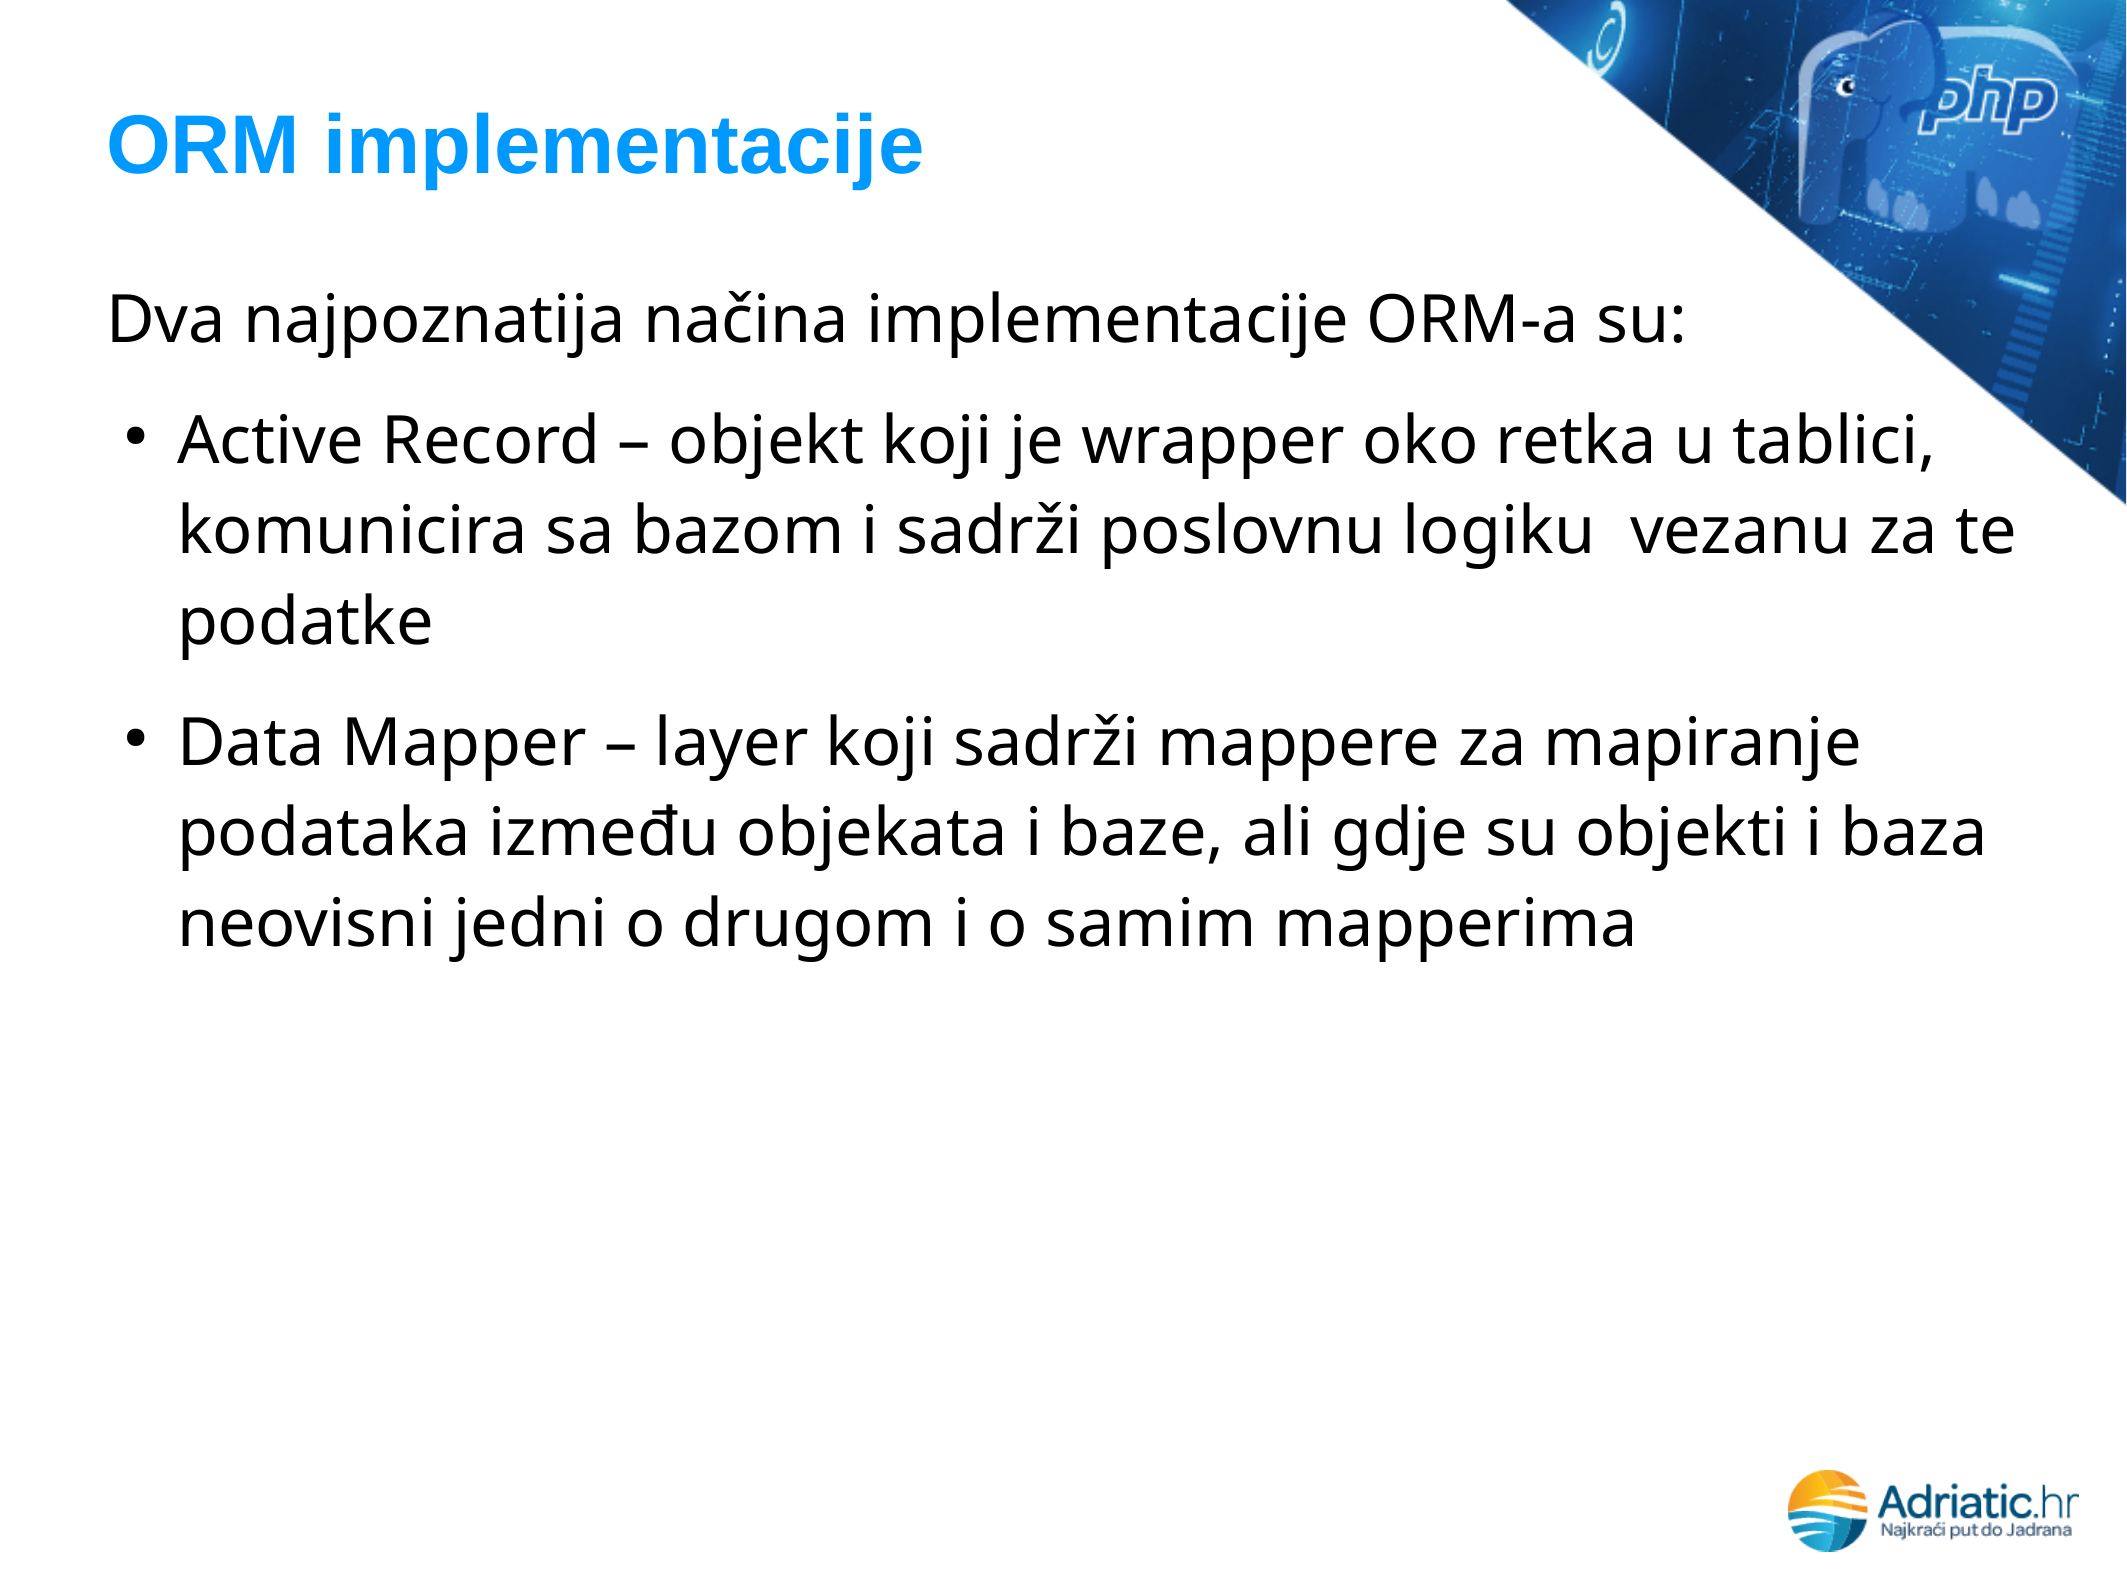

# ORM implementacije
Dva najpoznatija načina implementacije ORM-a su:
Active Record – objekt koji je wrapper oko retka u tablici, komunicira sa bazom i sadrži poslovnu logiku vezanu za te podatke
Data Mapper – layer koji sadrži mappere za mapiranje podataka između objekata i baze, ali gdje su objekti i baza neovisni jedni o drugom i o samim mapperima